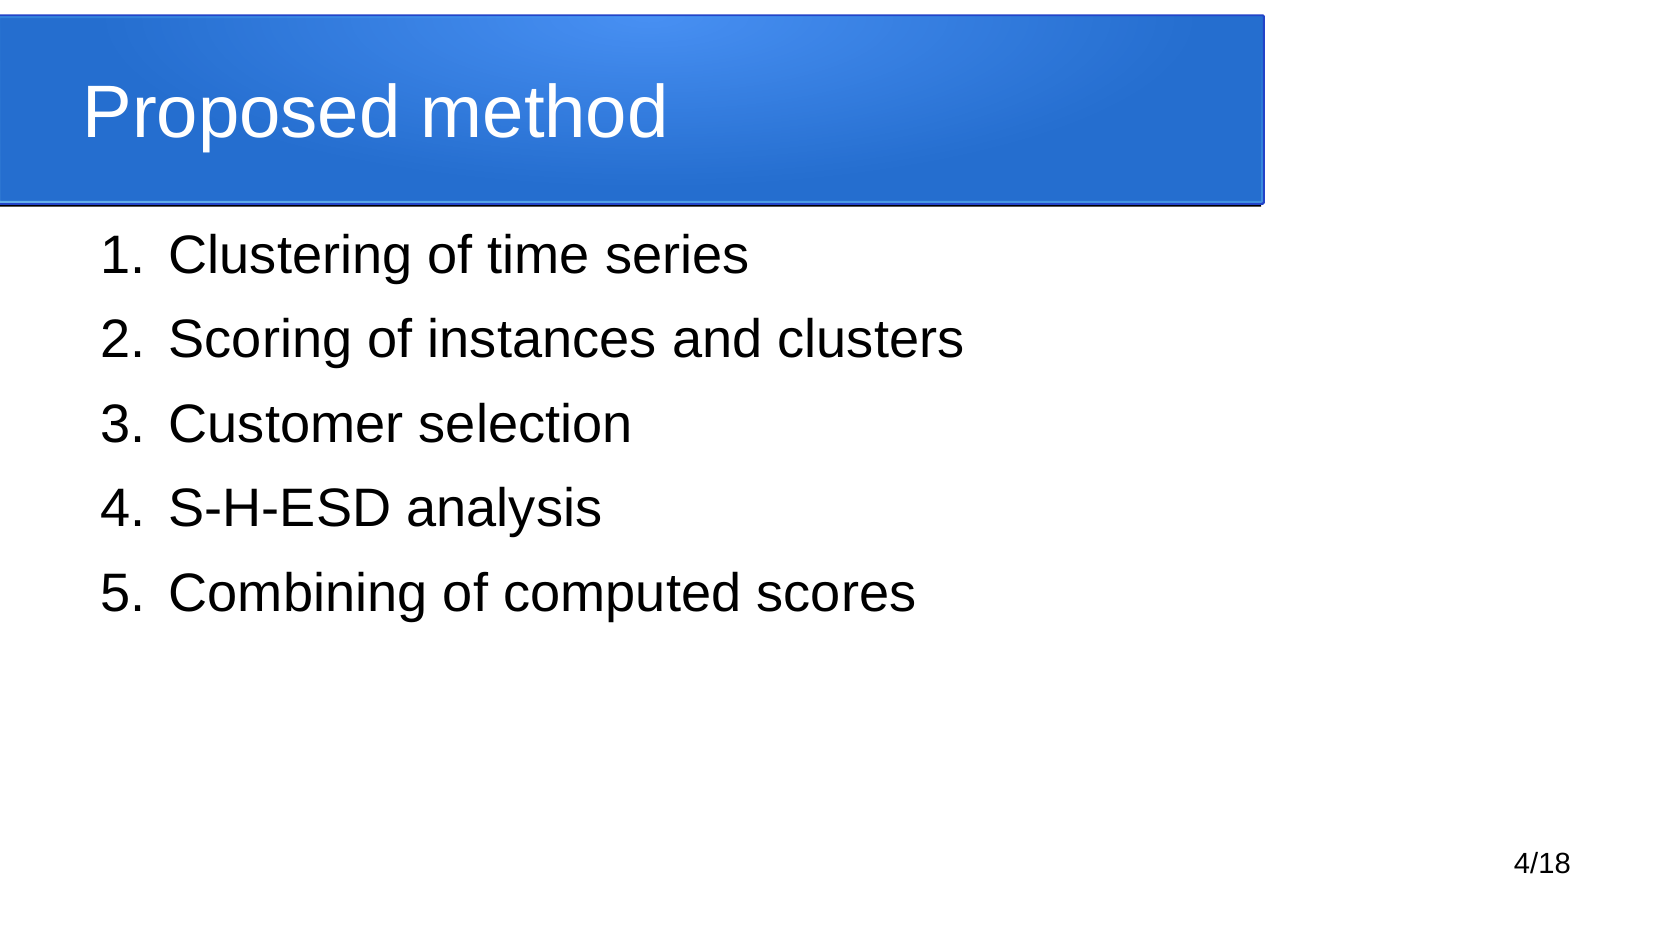

# Proposed method
 Clustering of time series
 Scoring of instances and clusters
 Customer selection
 S-H-ESD analysis
 Combining of computed scores
4